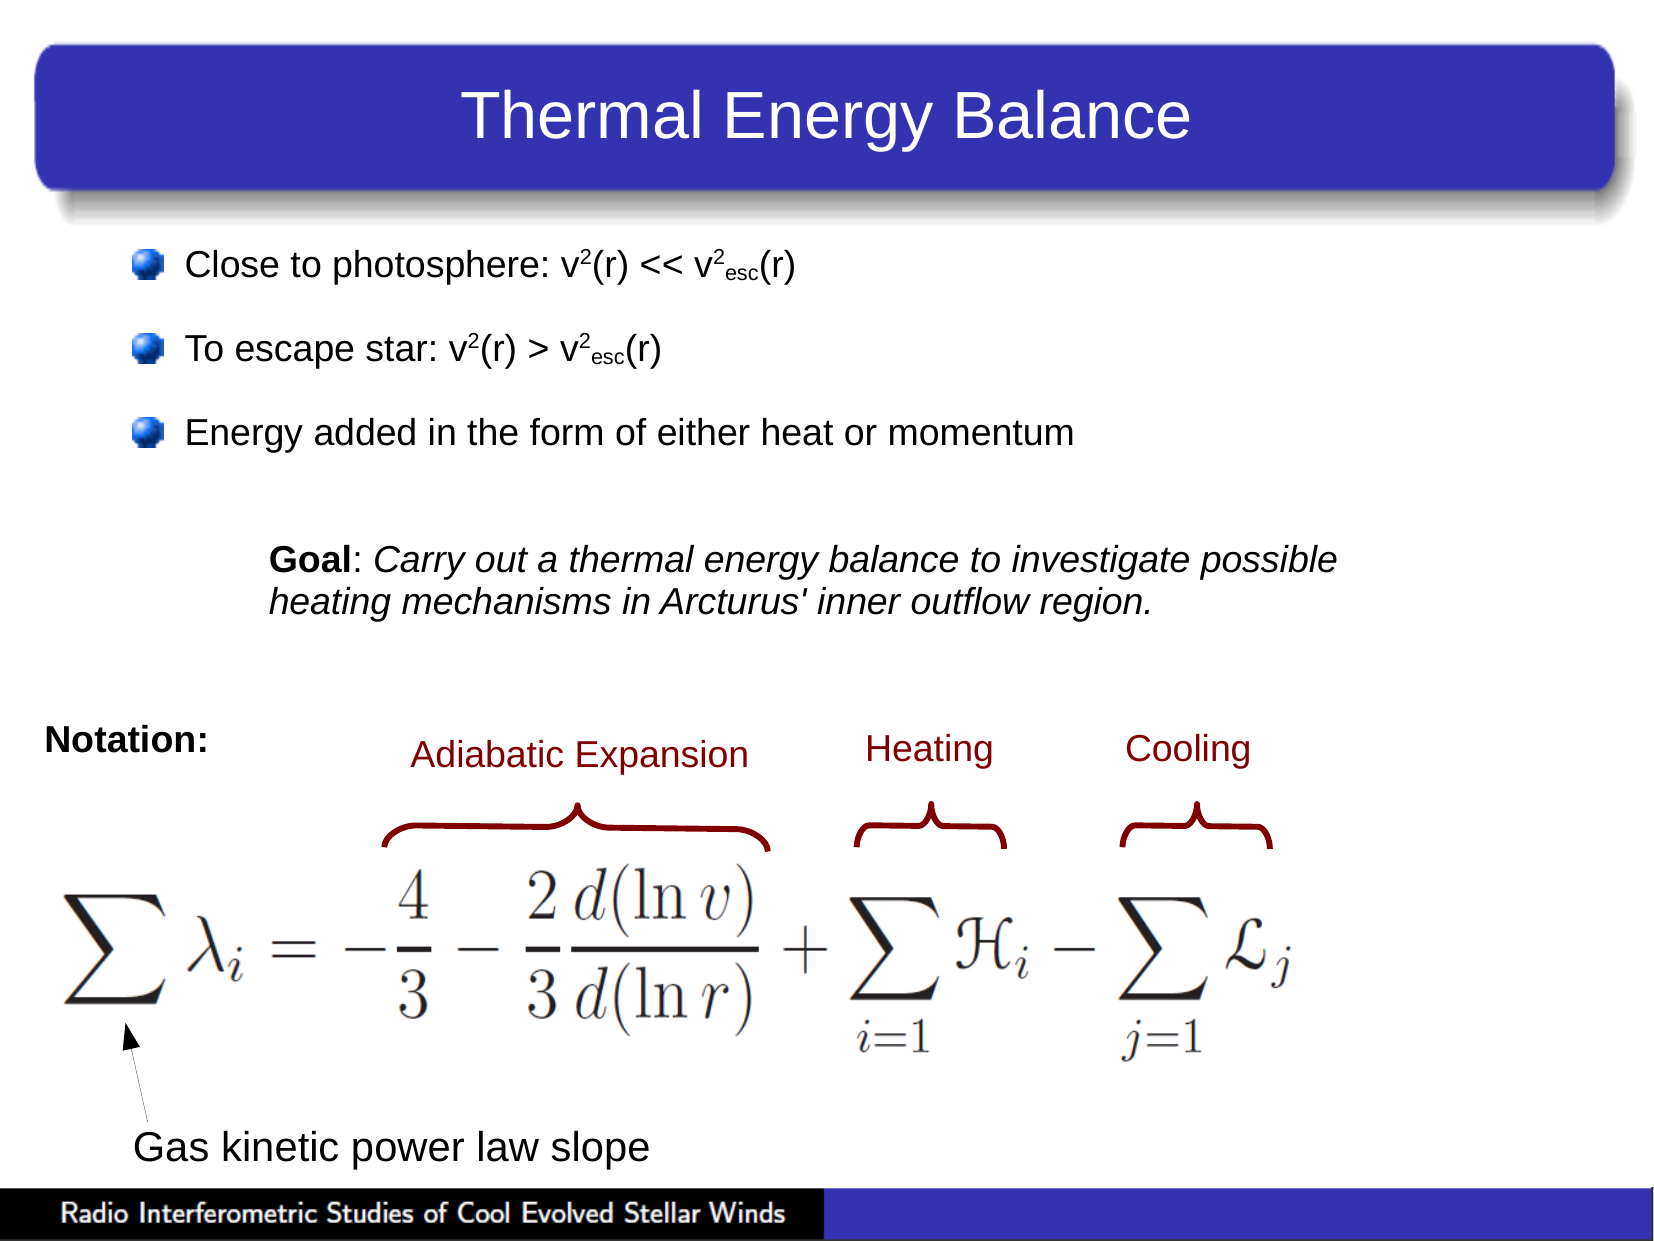

Thermal Energy Balance
 Close to photosphere: v2(r) << v2esc(r)
 To escape star: v2(r) > v2esc(r)
 Energy added in the form of either heat or momentum
Goal: Carry out a thermal energy balance to investigate possible heating mechanisms in Arcturus' inner outflow region.
Notation:
Heating
Cooling
Adiabatic Expansion
Gas kinetic power law slope